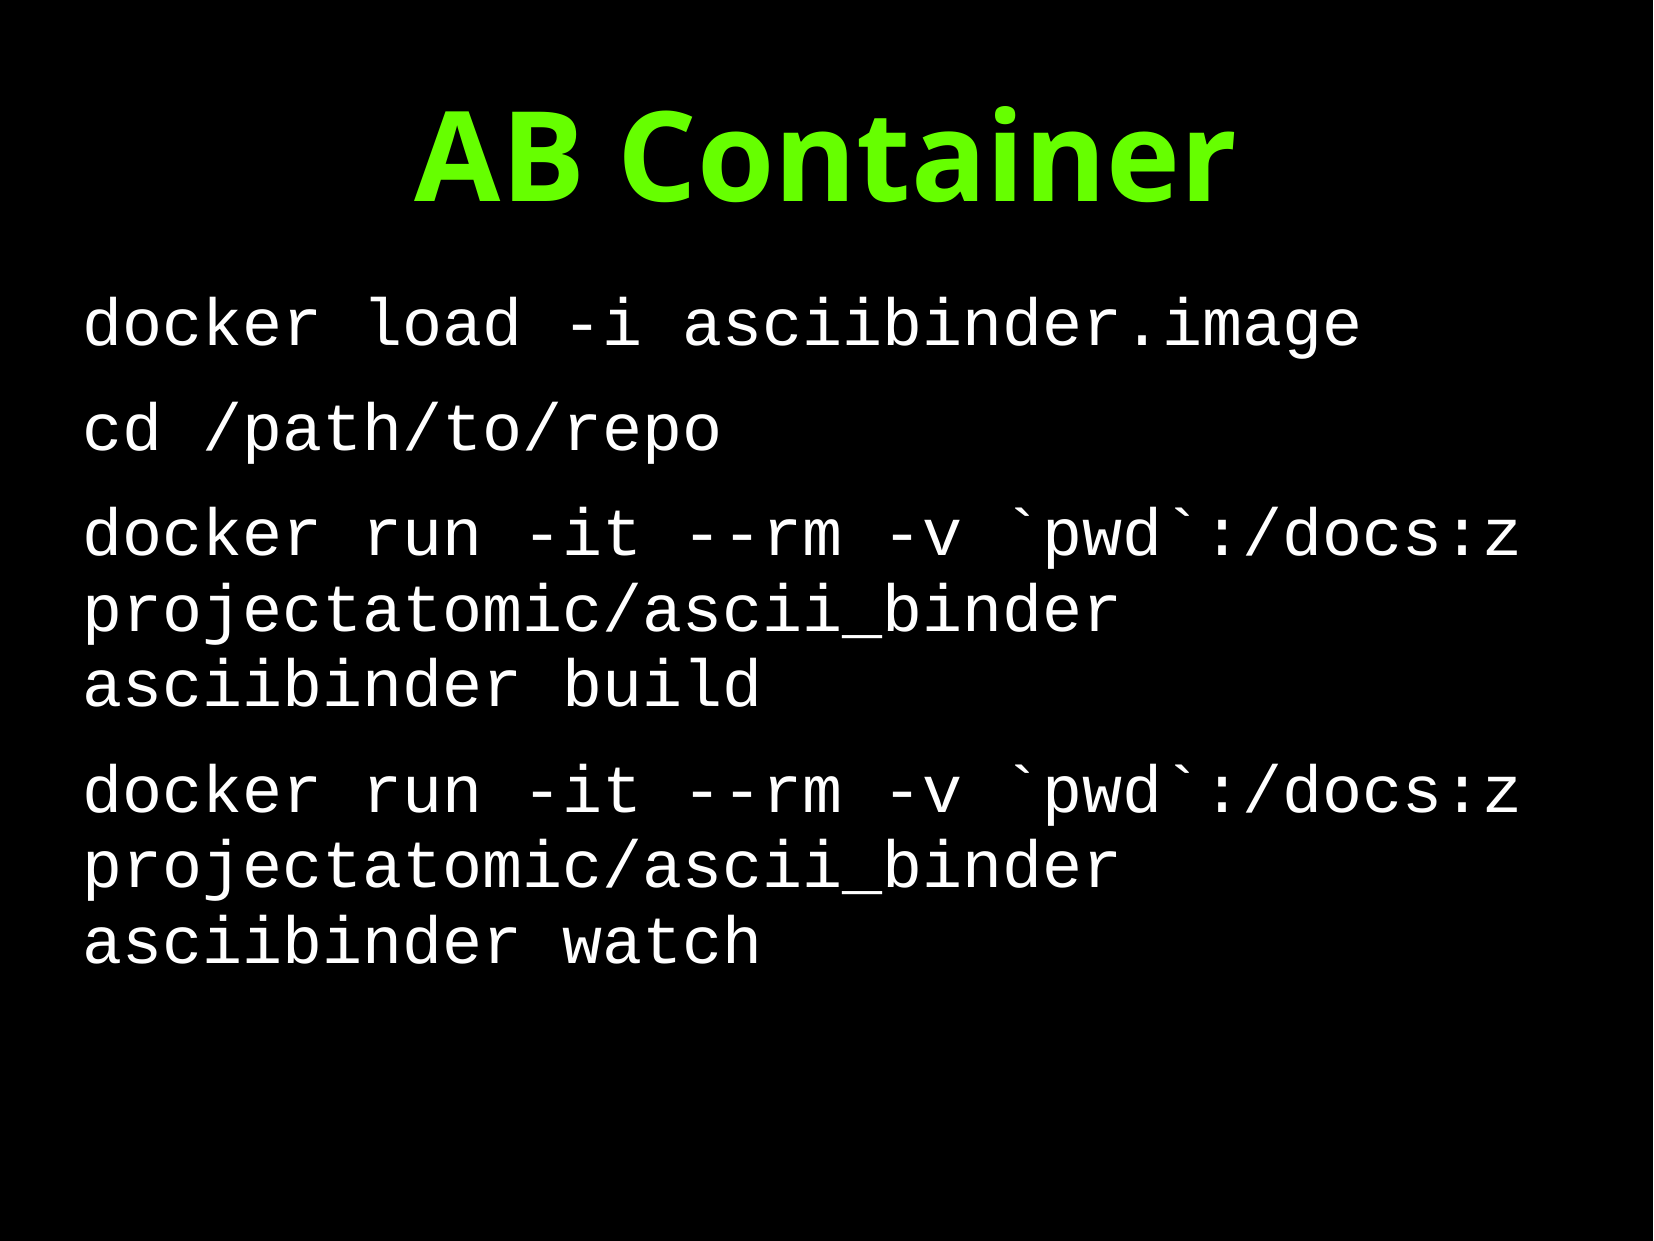

# AB Container
docker load -i asciibinder.image
cd /path/to/repo
docker run -it --rm -v `pwd`:/docs:z projectatomic/ascii_binder asciibinder build
docker run -it --rm -v `pwd`:/docs:z projectatomic/ascii_binder asciibinder watch